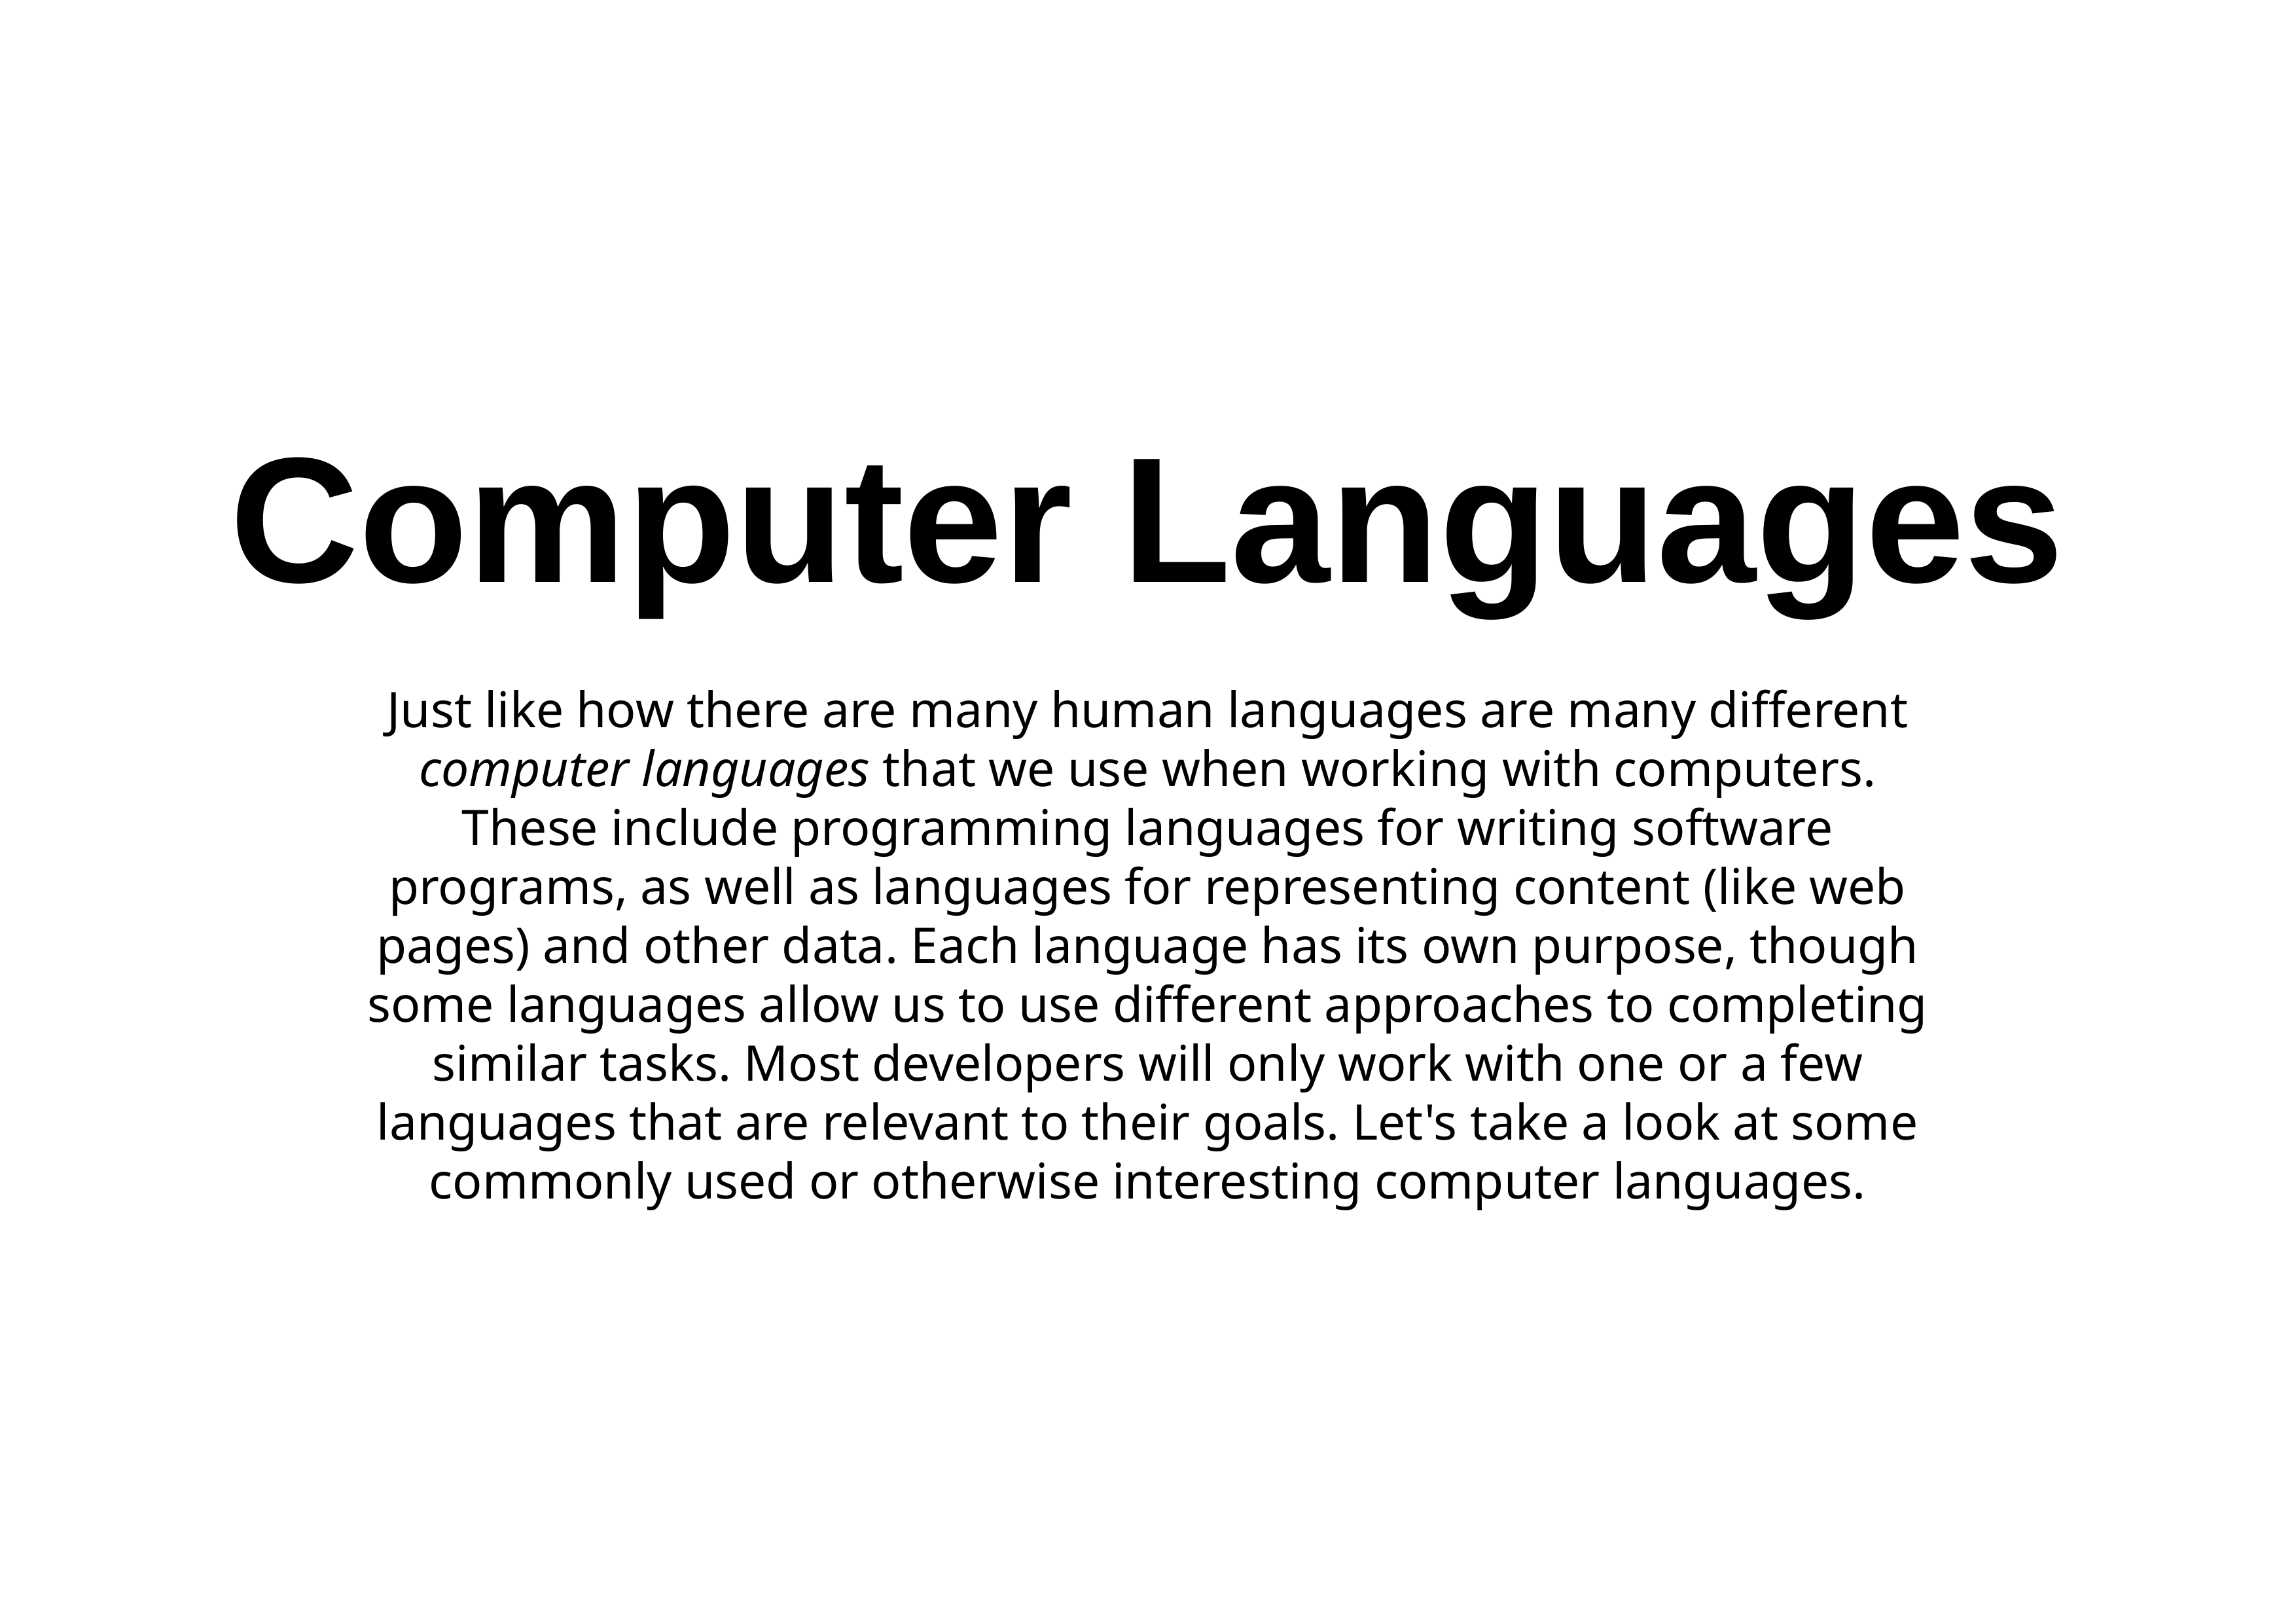

# Computer Languages
Just like how there are many human languages are many different computer languages that we use when working with computers. These include programming languages for writing software programs, as well as languages for representing content (like web pages) and other data. Each language has its own purpose, though some languages allow us to use different approaches to completing similar tasks. Most developers will only work with one or a few languages that are relevant to their goals. Let's take a look at some commonly used or otherwise interesting computer languages.